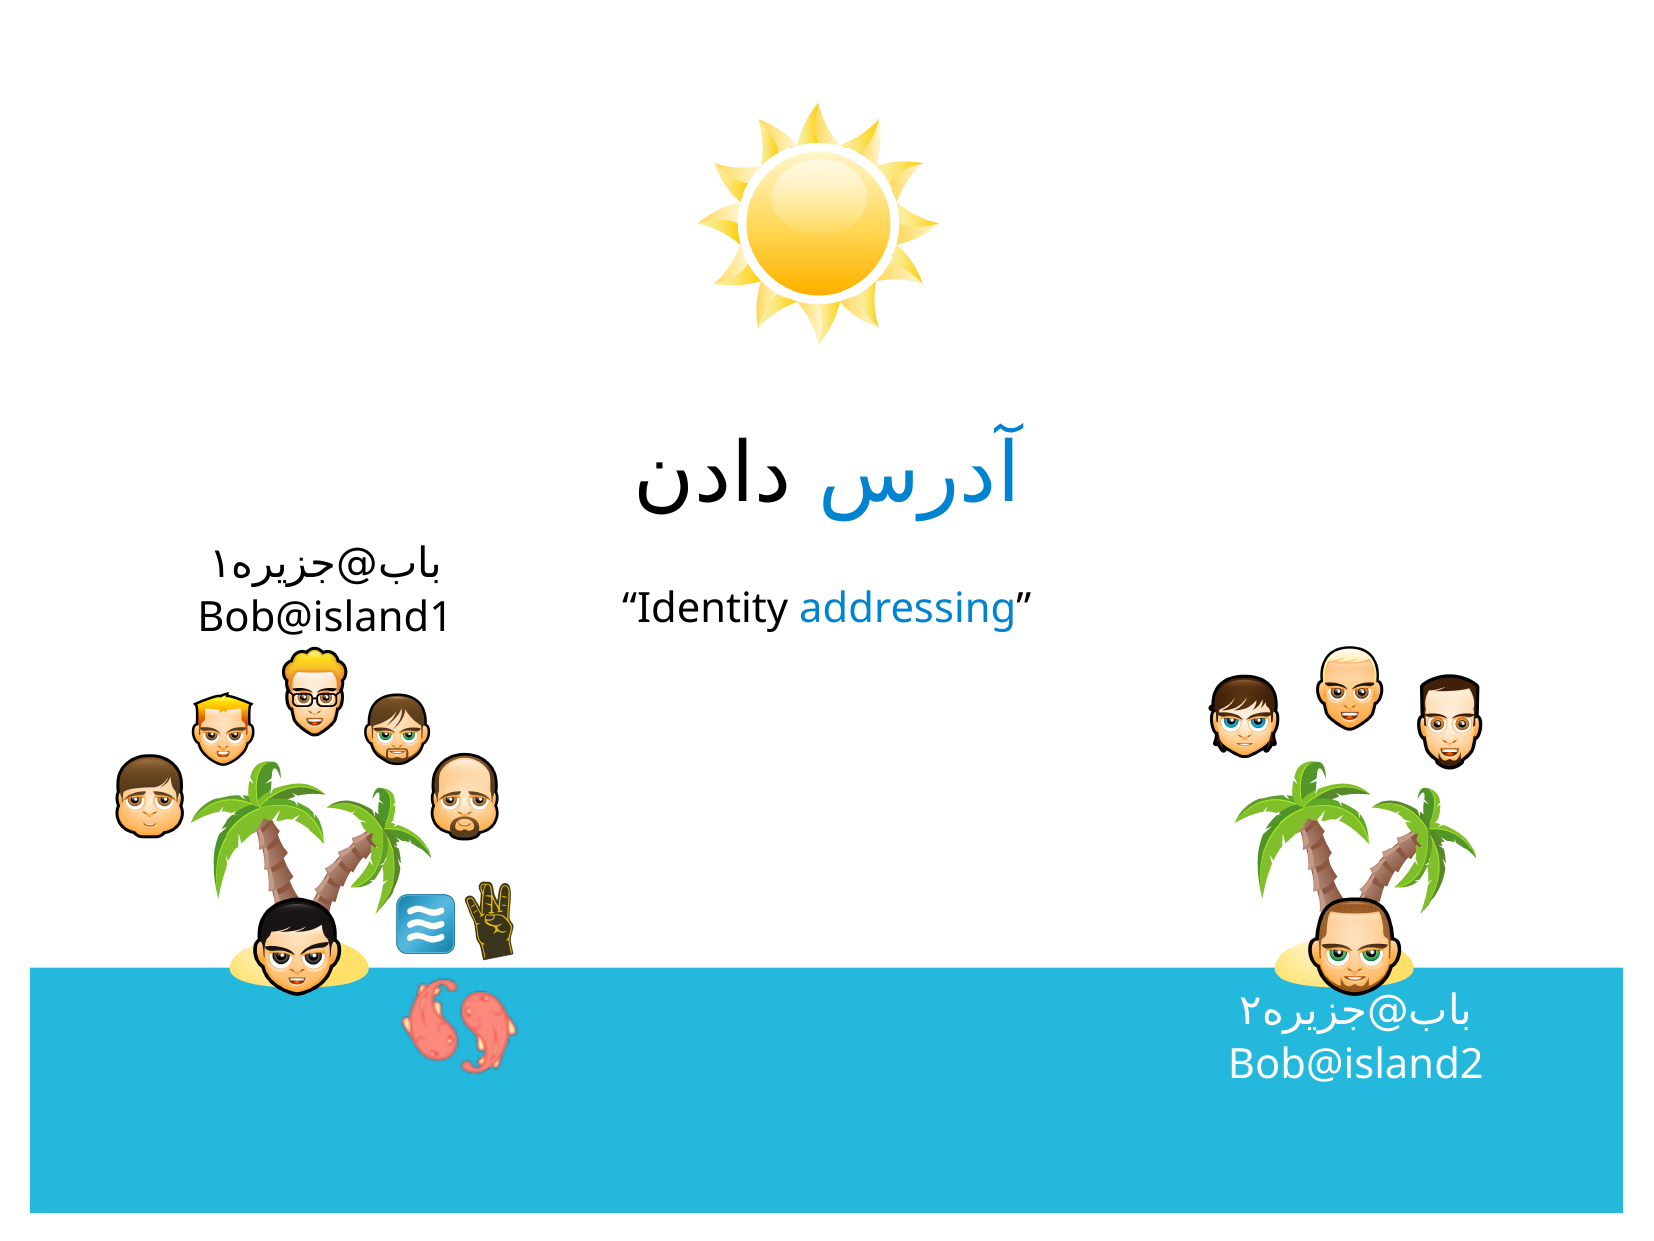

# آدرس دادن
“Identity addressing”
باب@جزیره۱
Bob@island1
باب@جزیره۲
Bob@island2